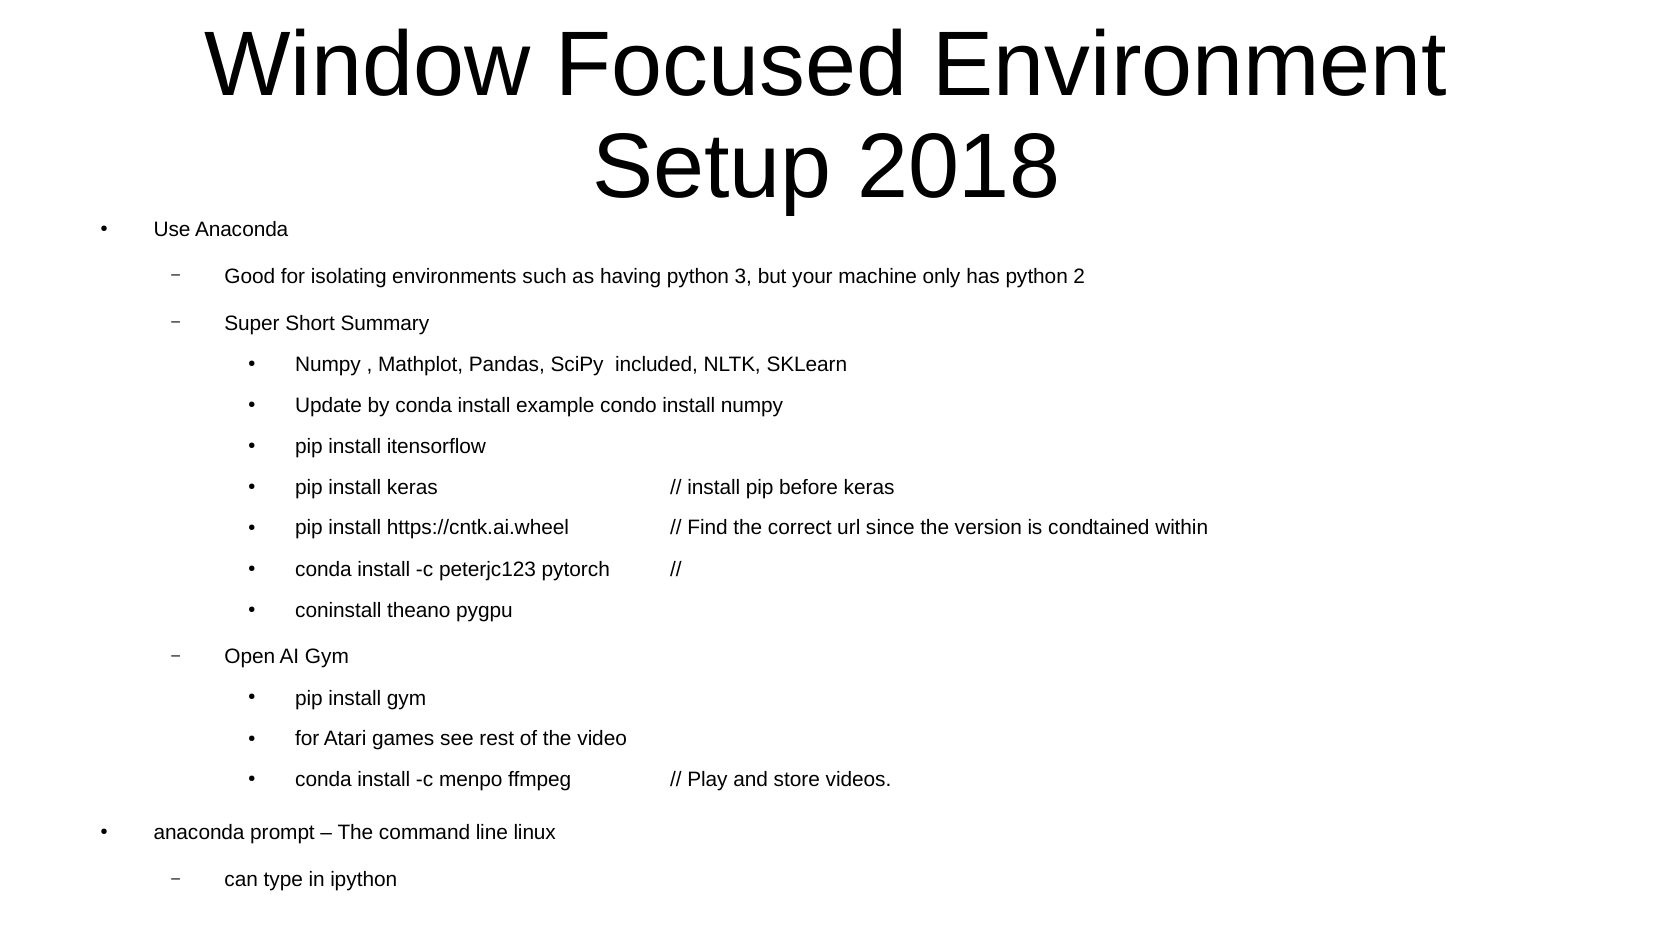

# Window Focused Environment Setup 2018
Use Anaconda
Good for isolating environments such as having python 3, but your machine only has python 2
Super Short Summary
Numpy , Mathplot, Pandas, SciPy included, NLTK, SKLearn
Update by conda install example condo install numpy
pip install itensorflow
pip install keras				// install pip before keras
pip install https://cntk.ai.wheel		// Find the correct url since the version is condtained within
conda install -c peterjc123 pytorch	//
coninstall theano pygpu
Open AI Gym
pip install gym
for Atari games see rest of the video
conda install -c menpo ffmpeg		// Play and store videos.
anaconda prompt – The command line linux
can type in ipython